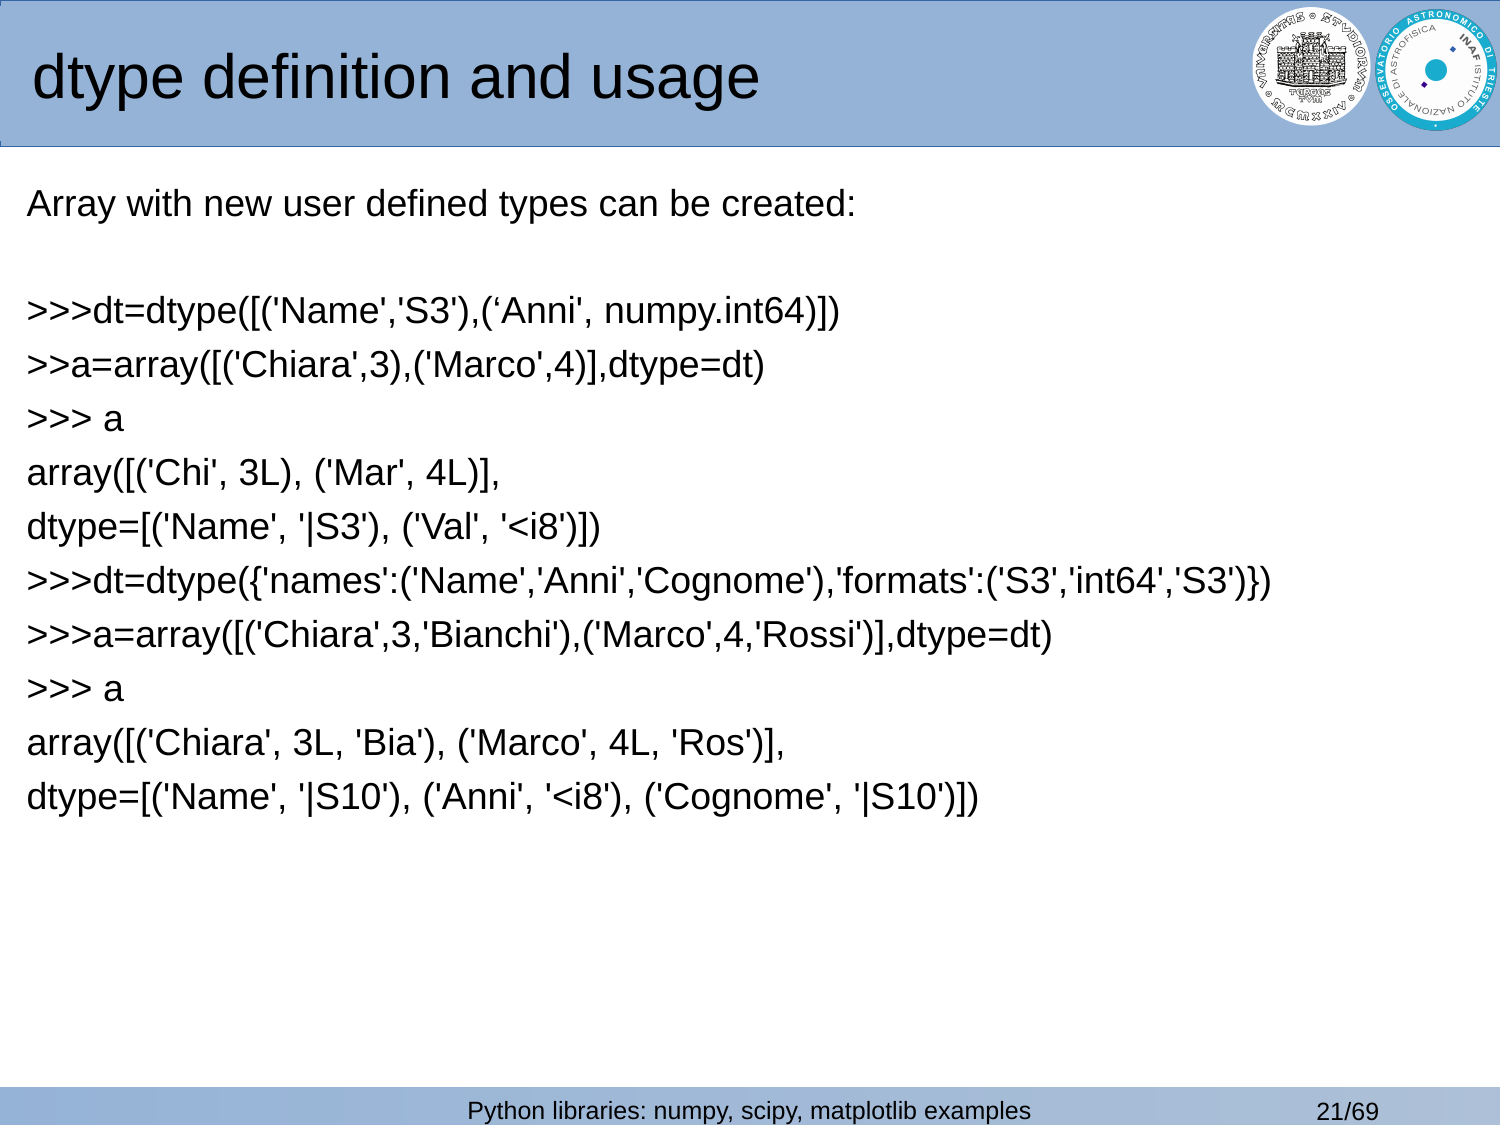

dtype definition and usage
# Array with new user defined types can be created:
>>>dt=dtype([('Name','S3'),(‘Anni', numpy.int64)])
>>a=array([('Chiara',3),('Marco',4)],dtype=dt)
>>> a
array([('Chi', 3L), ('Mar', 4L)],
dtype=[('Name', '|S3'), ('Val', '<i8')])
>>>dt=dtype({'names':('Name','Anni','Cognome'),'formats':('S3','int64','S3')})
>>>a=array([('Chiara',3,'Bianchi'),('Marco',4,'Rossi')],dtype=dt)
>>> a
array([('Chiara', 3L, 'Bia'), ('Marco', 4L, 'Ros')],
dtype=[('Name', '|S10'), ('Anni', '<i8'), ('Cognome', '|S10')])